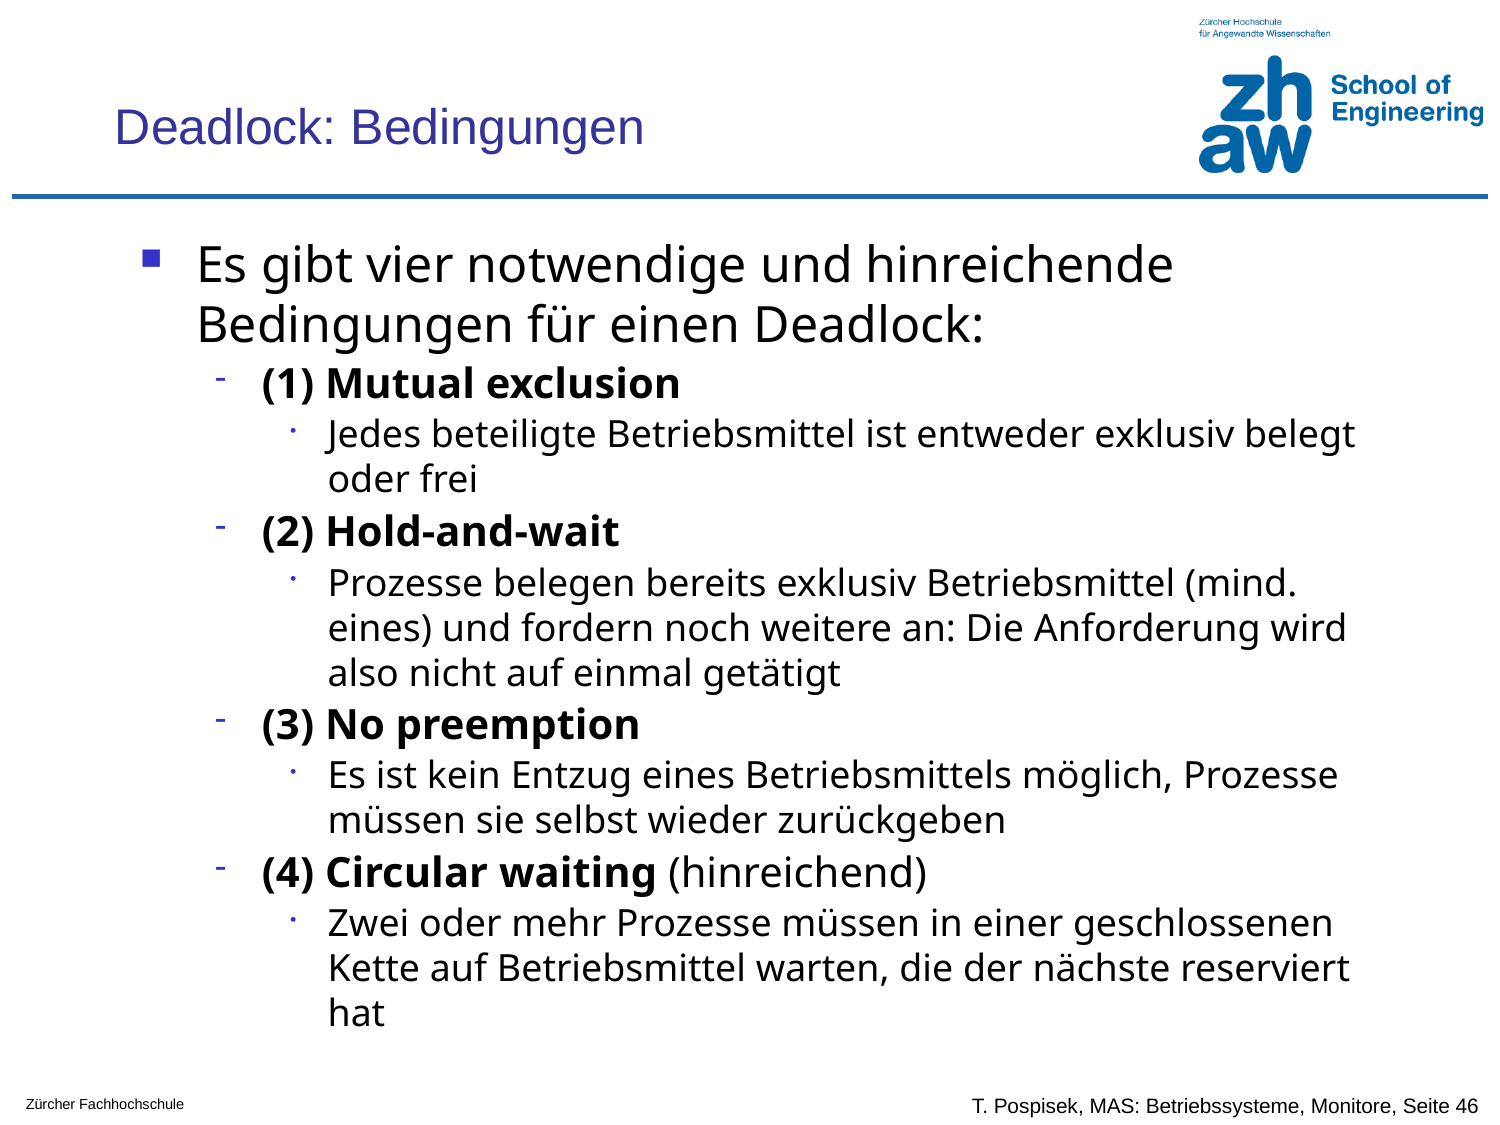

# Deadlock: Bedingungen
Es gibt vier notwendige und hinreichende Bedingungen für einen Deadlock:
(1) Mutual exclusion
Jedes beteiligte Betriebsmittel ist entweder exklusiv belegt oder frei
(2) Hold-and-wait
Prozesse belegen bereits exklusiv Betriebsmittel (mind. eines) und fordern noch weitere an: Die Anforderung wird also nicht auf einmal getätigt
(3) No preemption
Es ist kein Entzug eines Betriebsmittels möglich, Prozesse müssen sie selbst wieder zurückgeben
(4) Circular waiting (hinreichend)
Zwei oder mehr Prozesse müssen in einer geschlossenen Kette auf Betriebsmittel warten, die der nächste reserviert hat